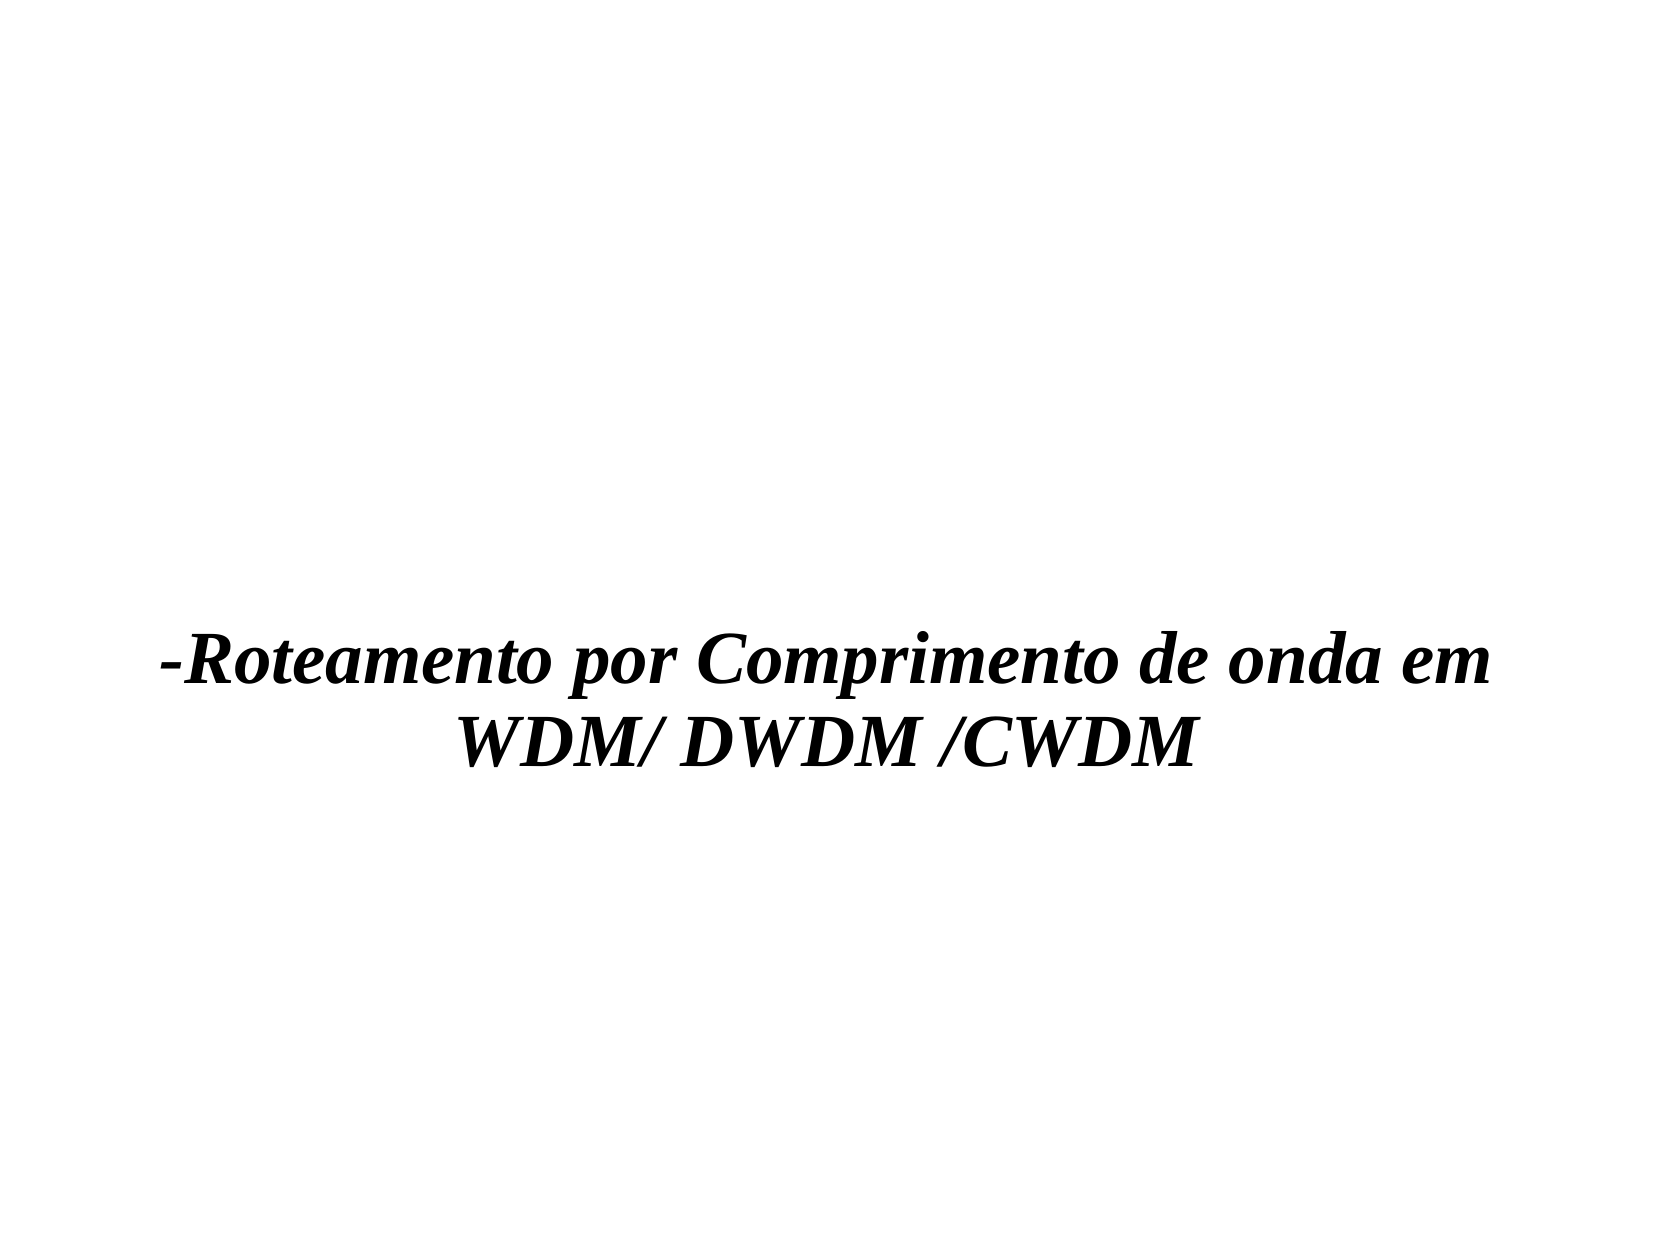

#
-Roteamento por Comprimento de onda em WDM/ DWDM /CWDM